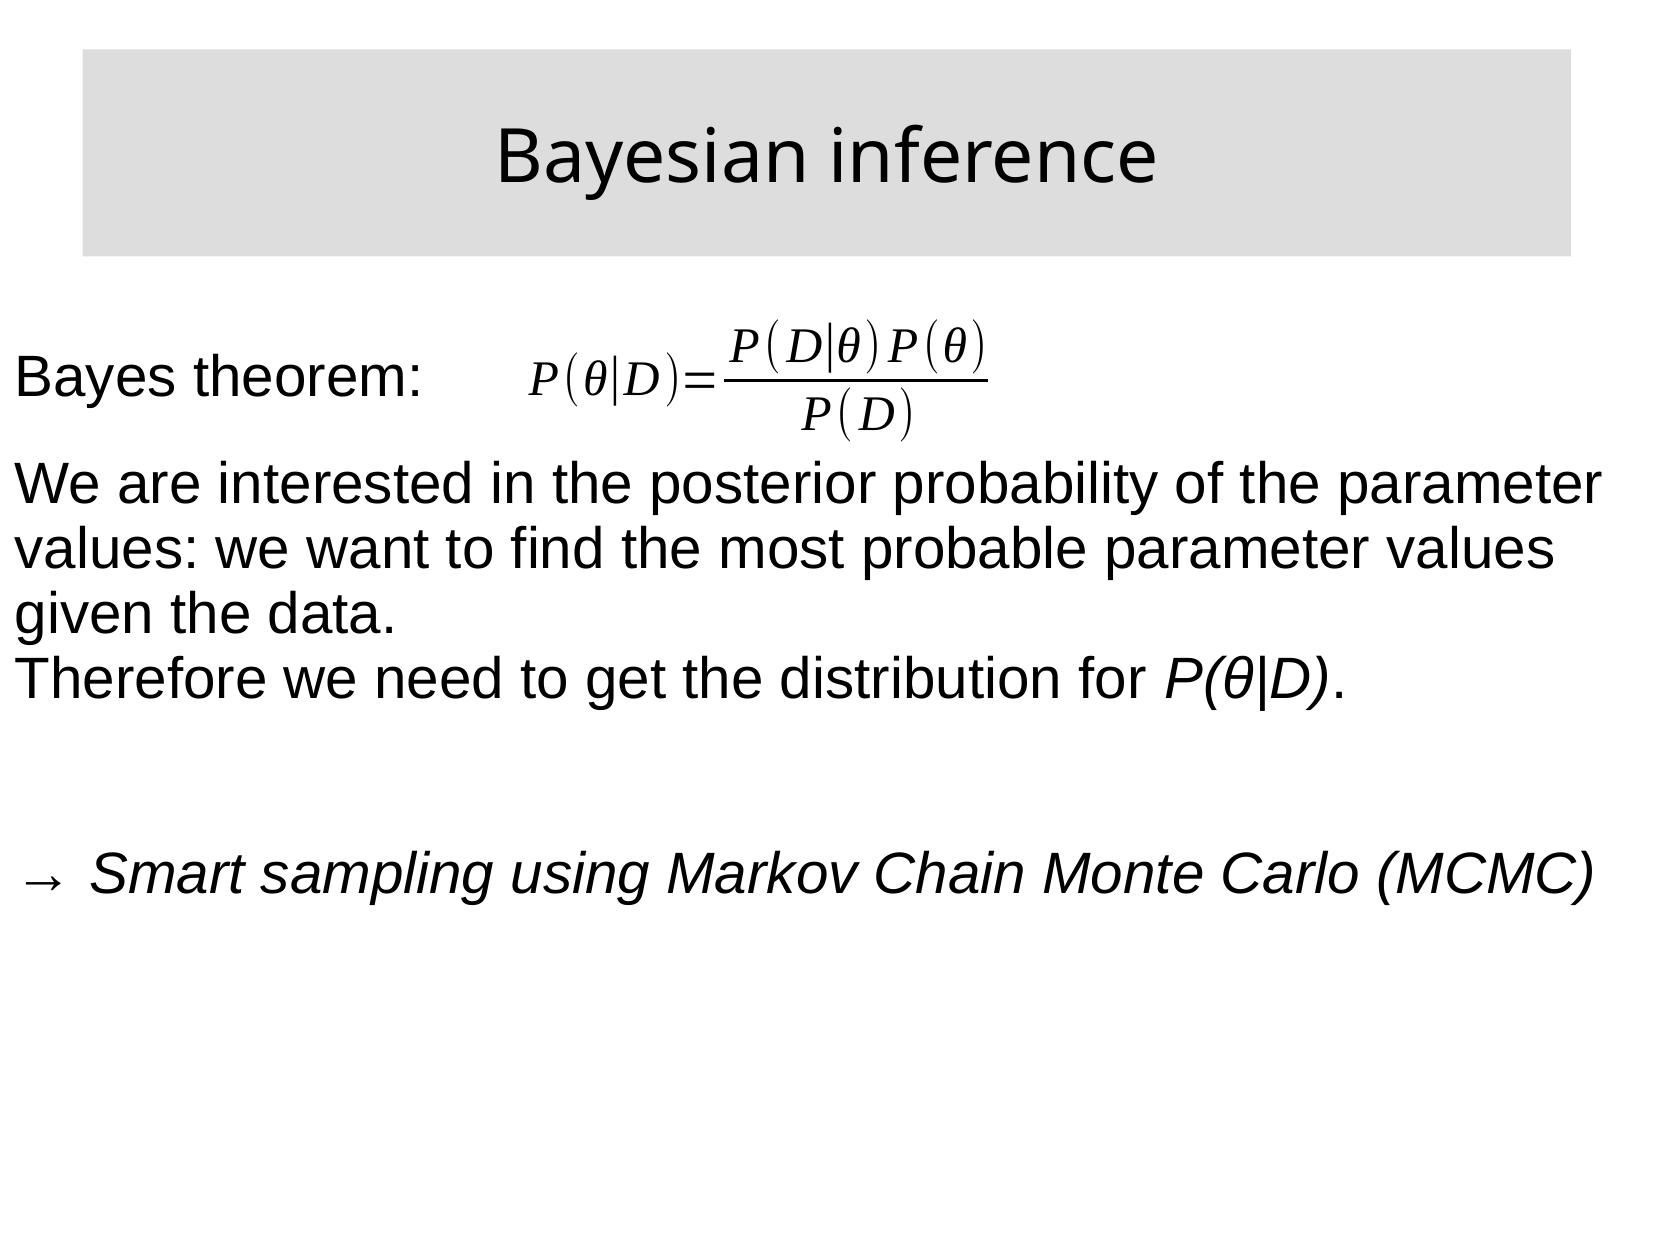

# Bayesian inference
Bayes theorem:
We are interested in the posterior probability of the parameter values: we want to find the most probable parameter values given the data.
Therefore we need to get the distribution for P(θ|D).
→ Smart sampling using Markov Chain Monte Carlo (MCMC)